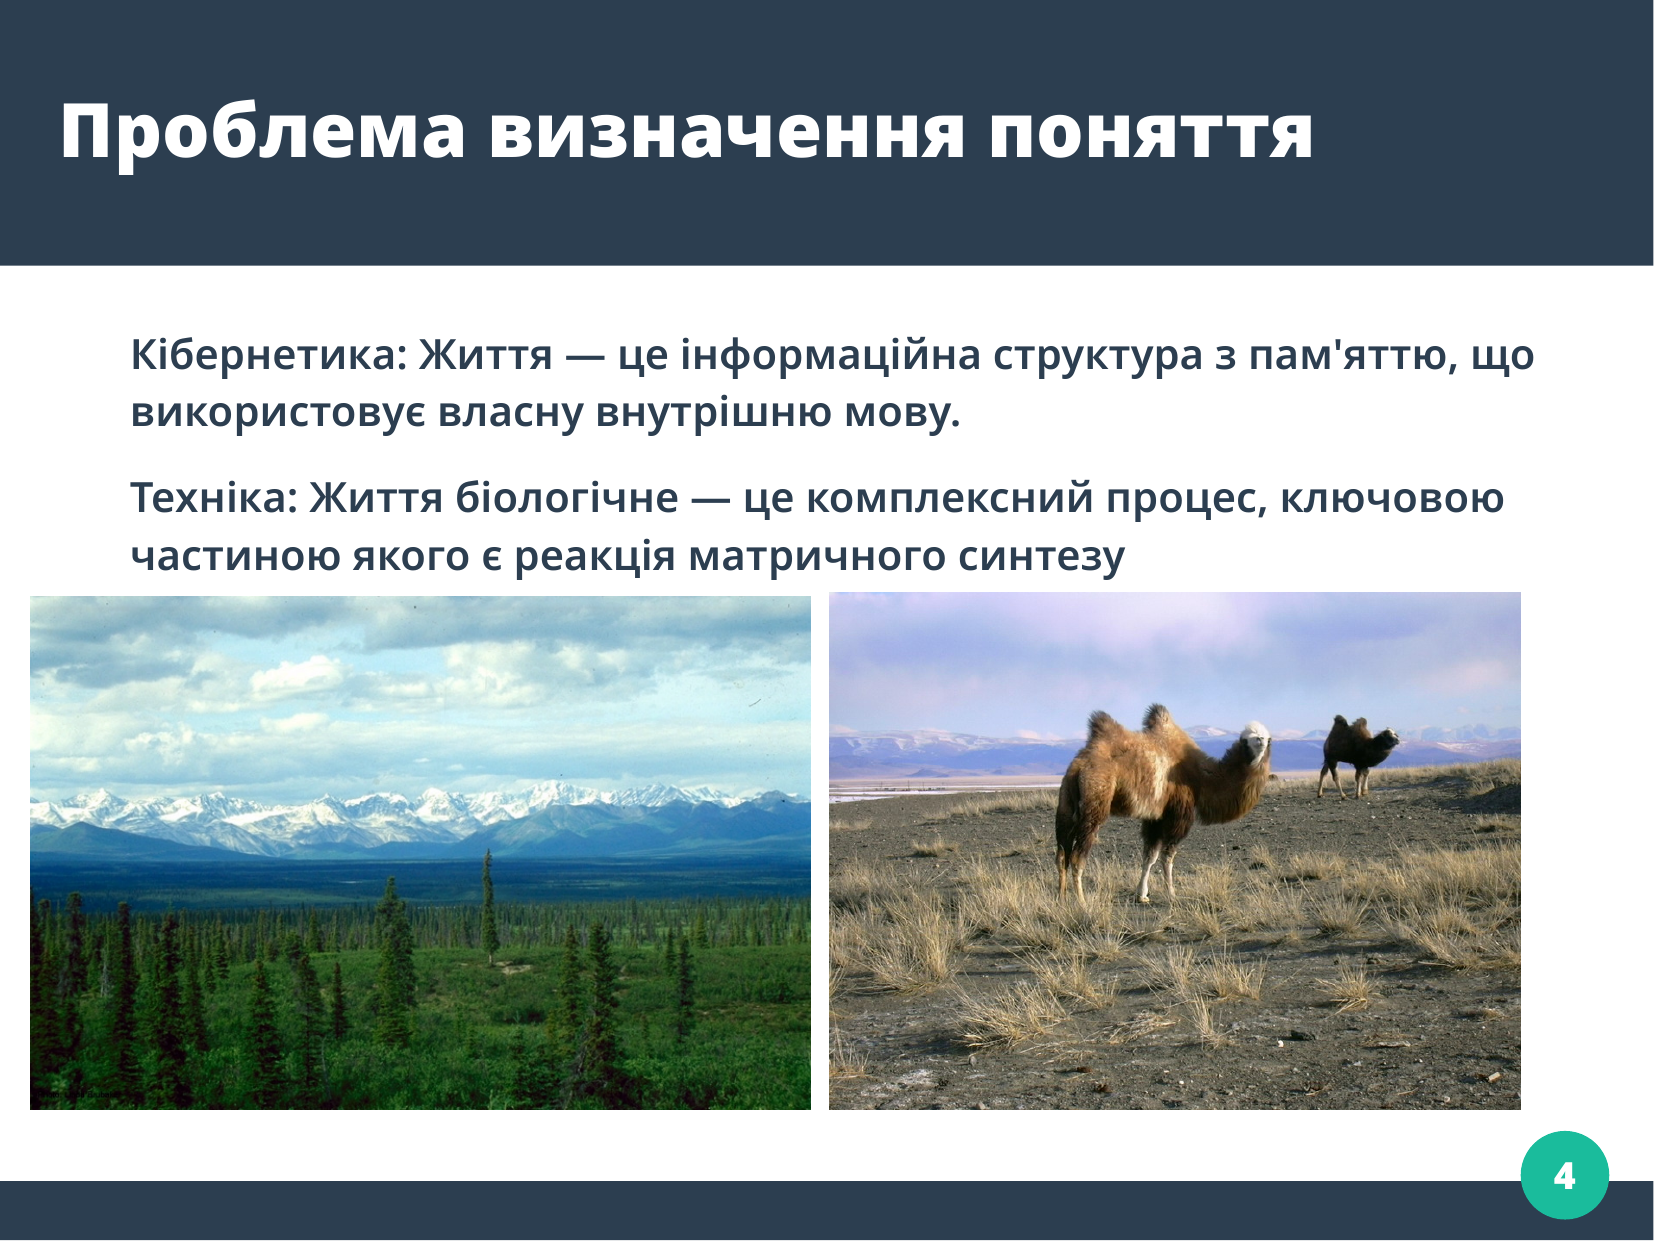

# Проблема визначення поняття
Кібернетика: Життя — це інформаційна структура з пам'яттю, що використовує власну внутрішню мову.
Техніка: Життя біологічне — це комплексний процес, ключовою частиною якого є реакція матричного синтезу
4